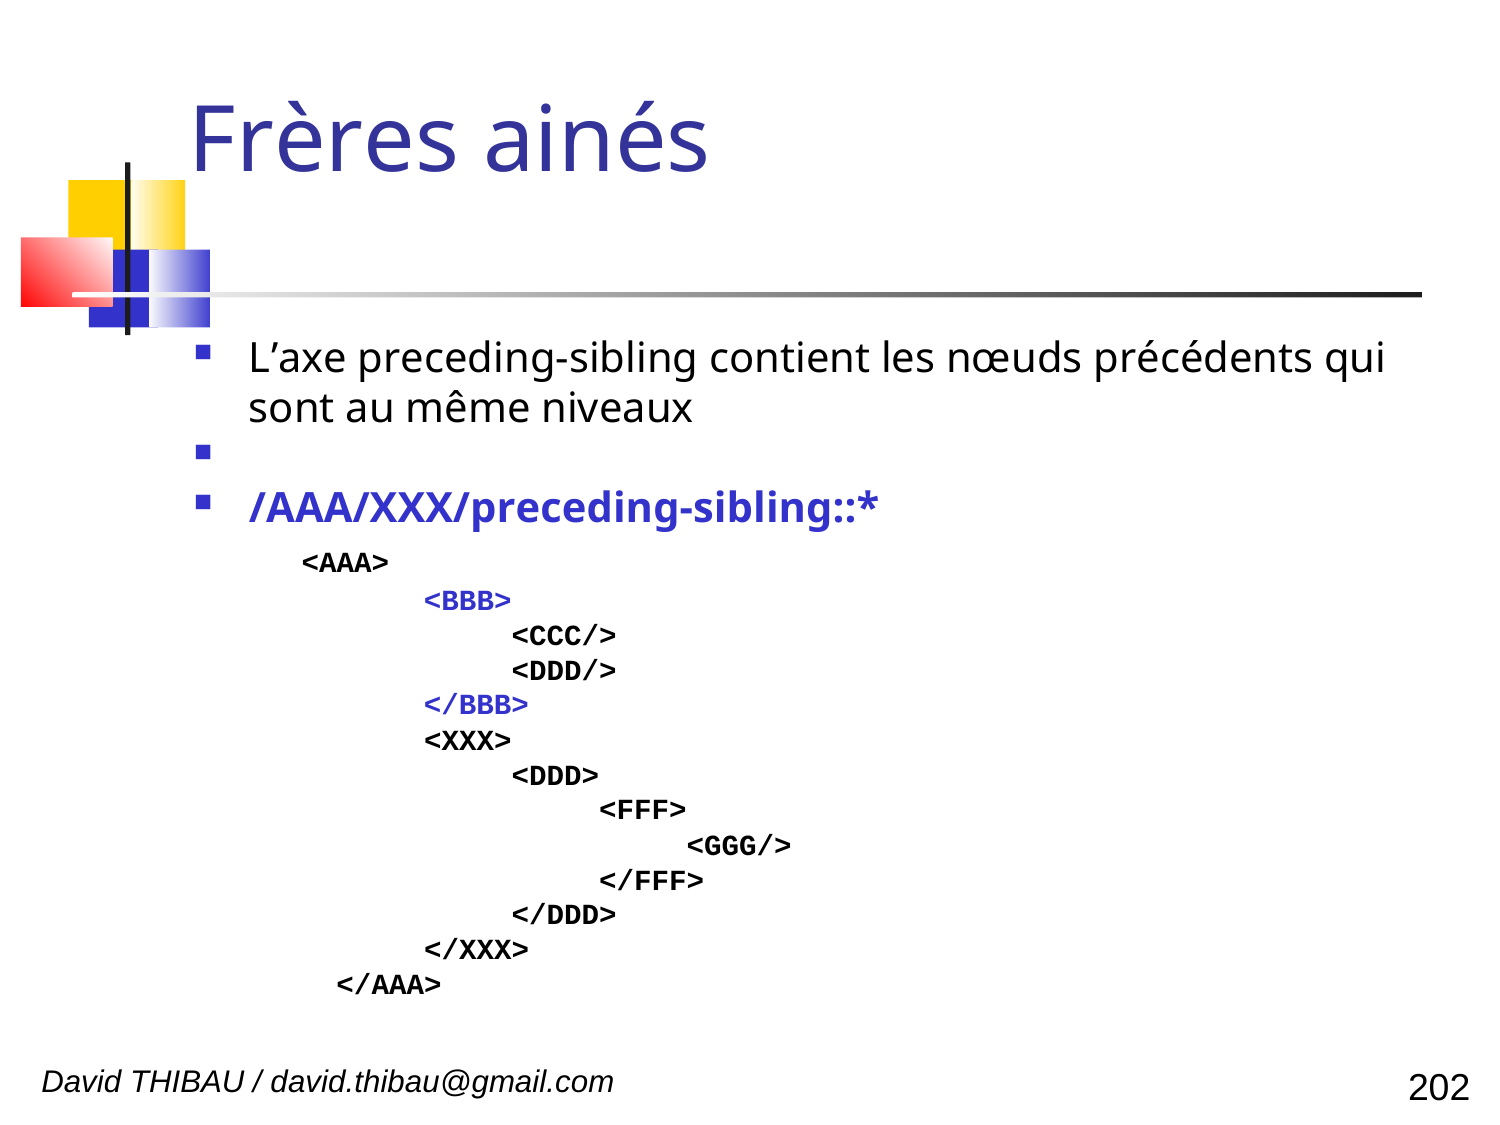

# Frères ainés
L’axe preceding-sibling contient les nœuds précédents qui sont au même niveaux
/AAA/XXX/preceding-sibling::*
     <AAA>
          <BBB>
               <CCC/>
               <DDD/>
          </BBB>
          <XXX>
               <DDD>
                    <FFF>
                         <GGG/>
                    </FFF>
               </DDD>
          </XXX>
     </AAA>